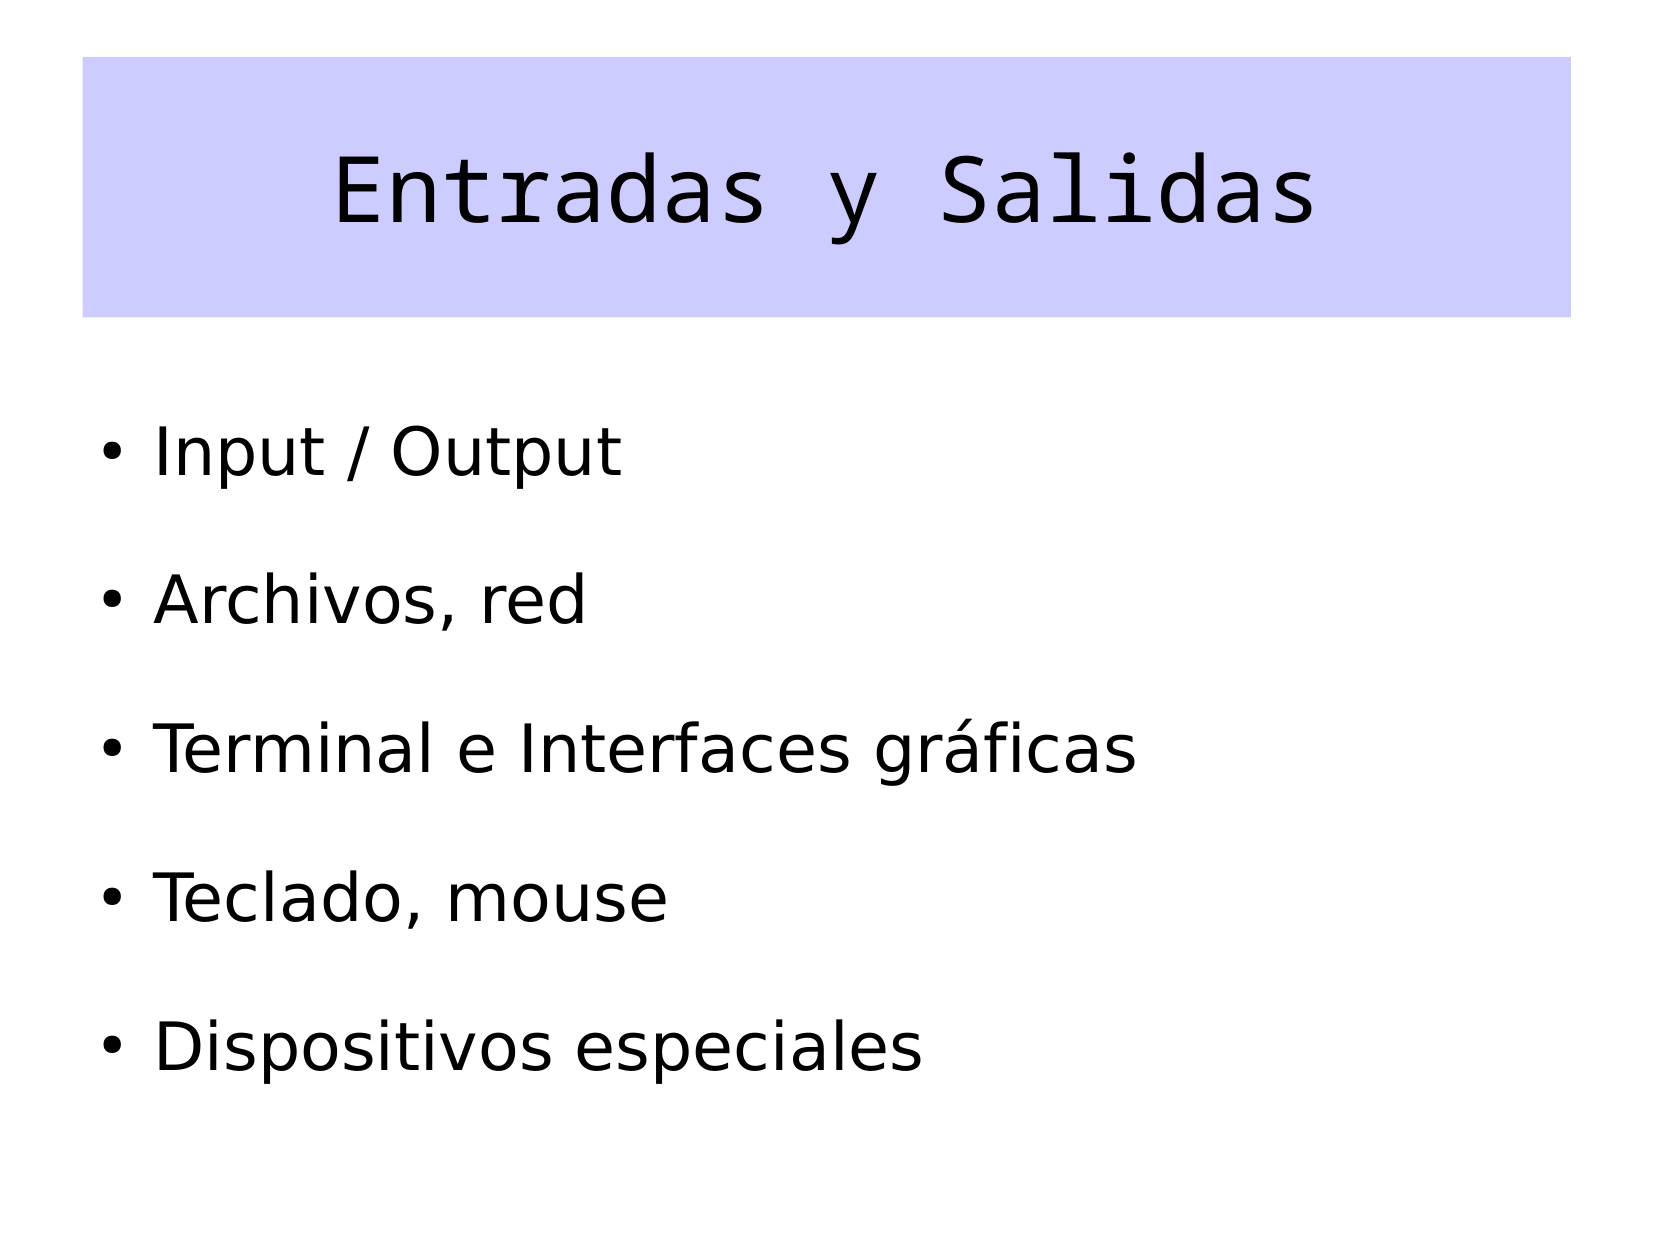

# Entradas y Salidas
Input / Output
Archivos, red
Terminal e Interfaces gráficas
Teclado, mouse
Dispositivos especiales